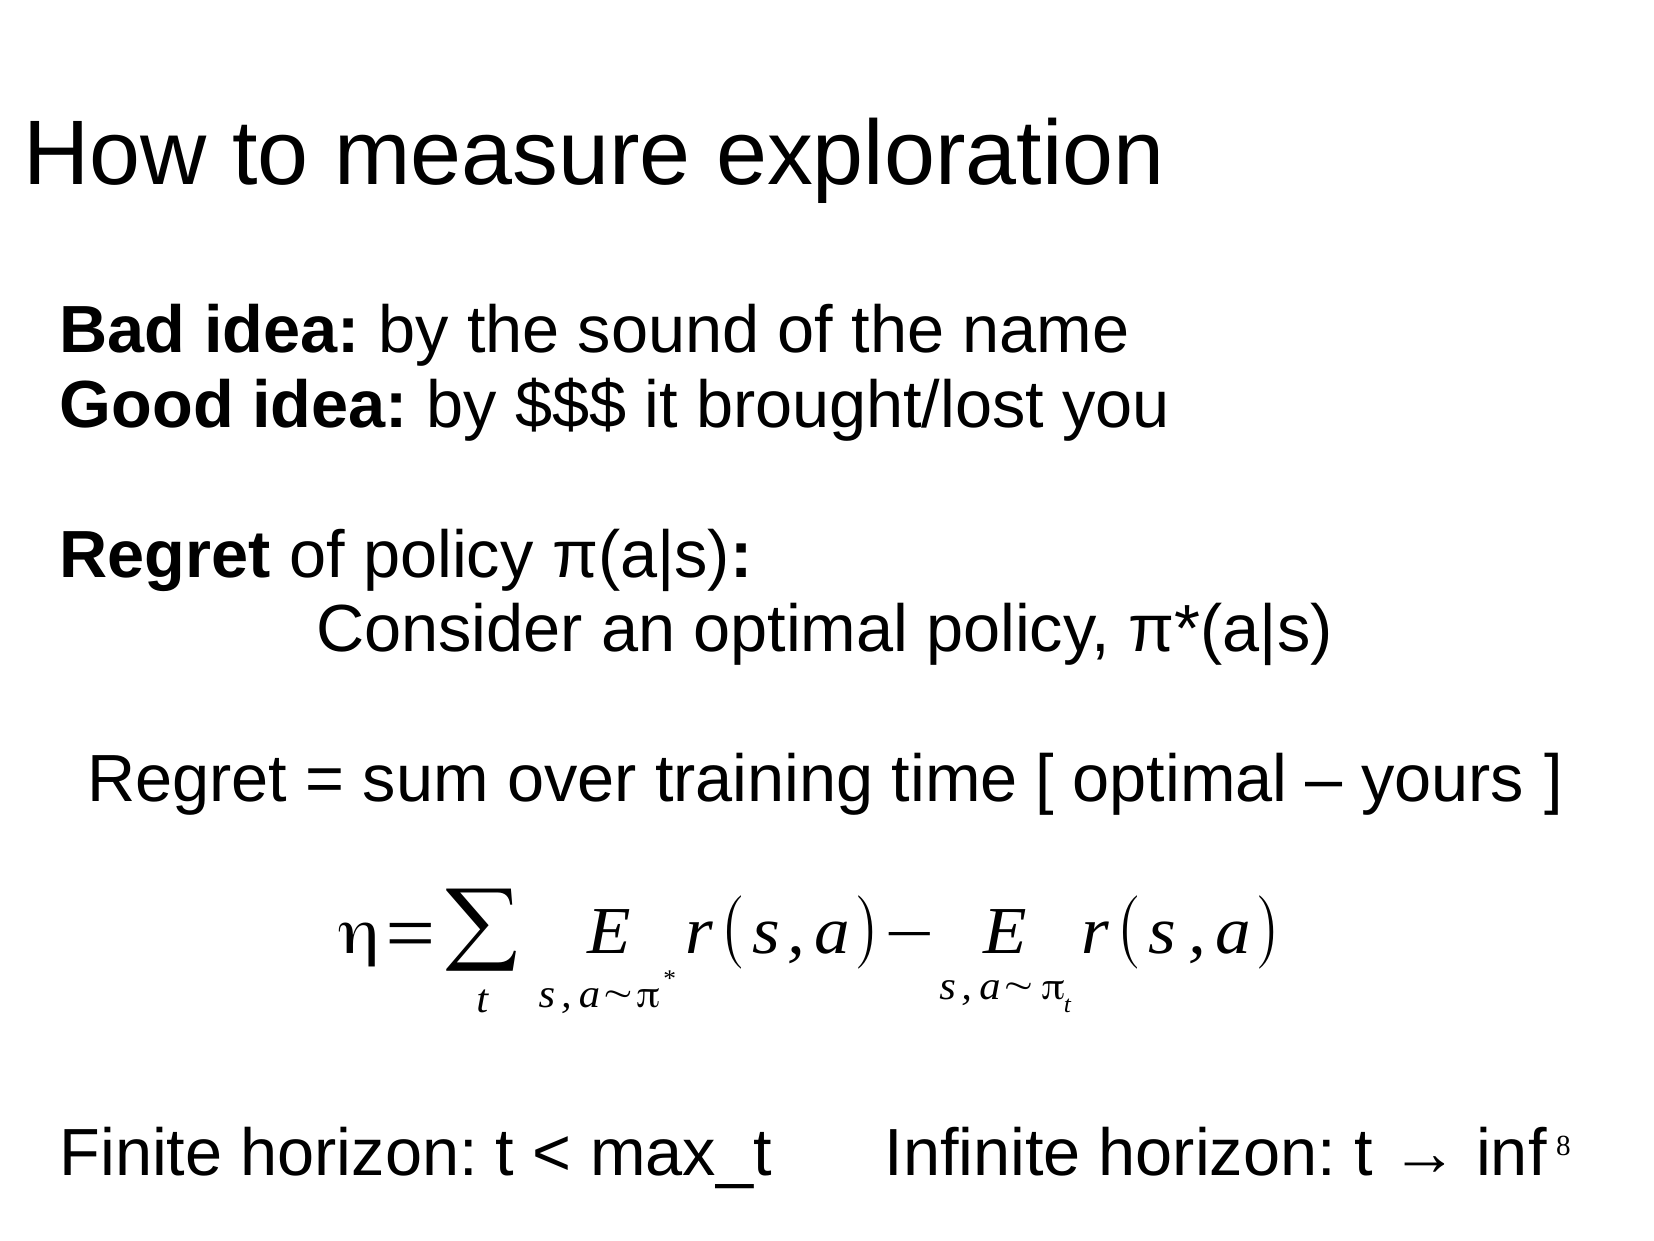

# How to measure exploration
Bad idea: by the sound of the name
Good idea: by $$$ it brought/lost you
Regret of policy π(a|s):
Consider an optimal policy, π*(a|s)
Regret = sum over training time [ optimal – yours ]
Finite horizon: t < max_t		Infinite horizon: t → inf
8